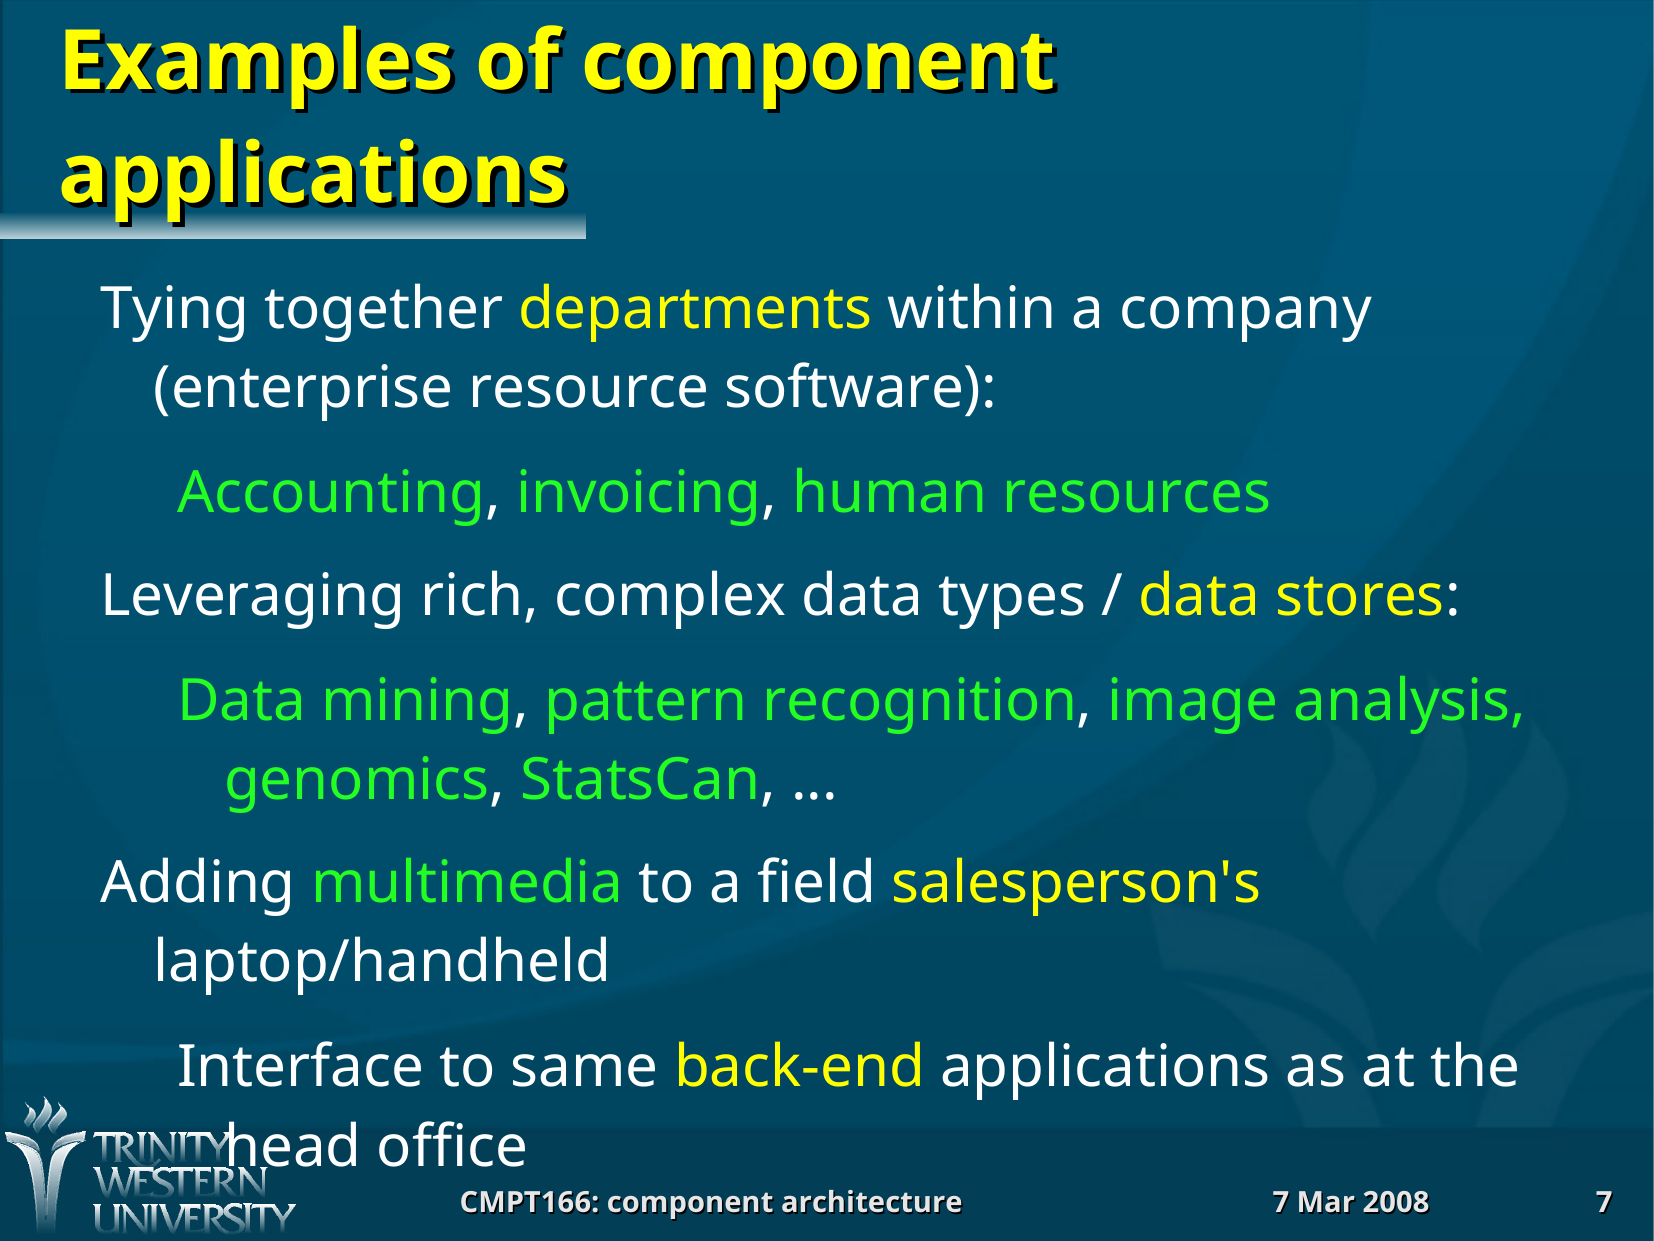

# Examples of component applications
Tying together departments within a company (enterprise resource software):
Accounting, invoicing, human resources
Leveraging rich, complex data types / data stores:
Data mining, pattern recognition, image analysis, genomics, StatsCan, ...
Adding multimedia to a field salesperson's laptop/handheld
Interface to same back-end applications as at the head office
CMPT166: component architecture
7 Mar 2008
7